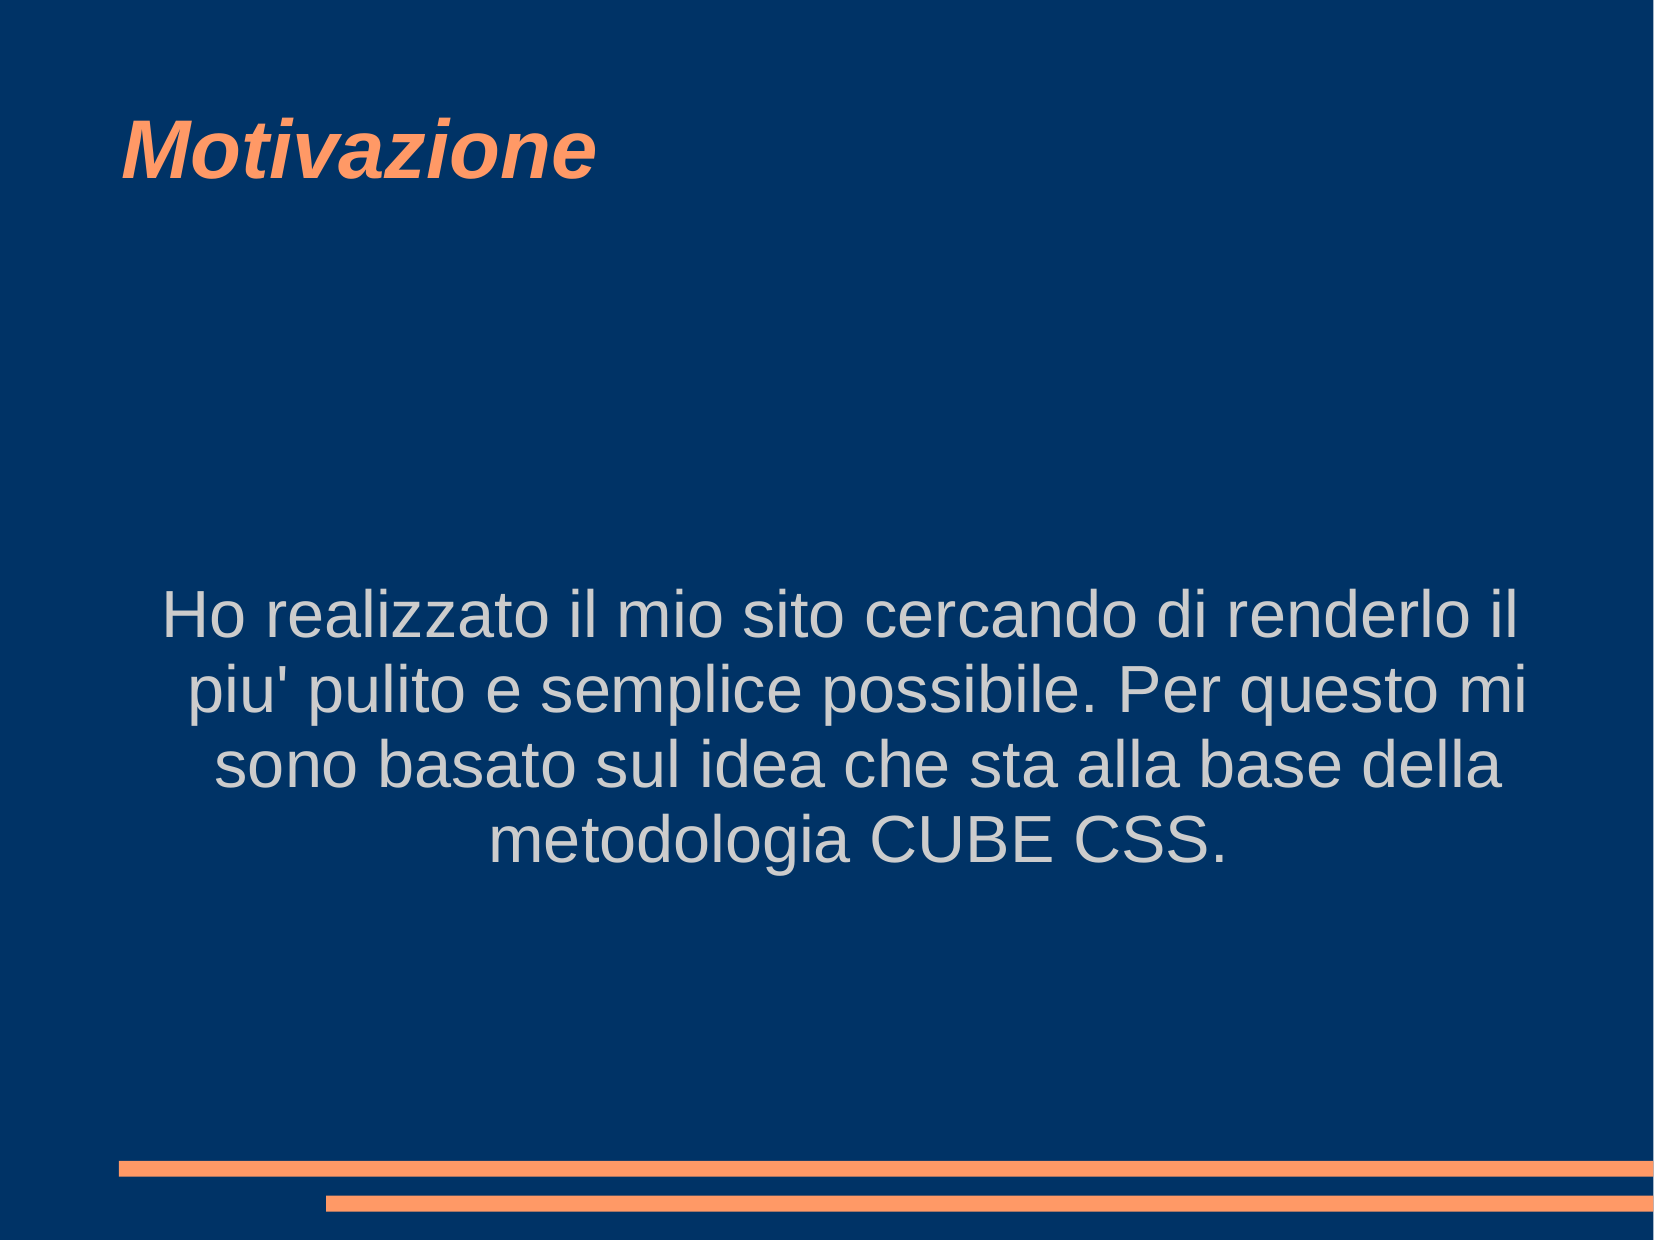

# Motivazione
Ho realizzato il mio sito cercando di renderlo il piu' pulito e semplice possibile. Per questo mi sono basato sul idea che sta alla base della metodologia CUBE CSS.